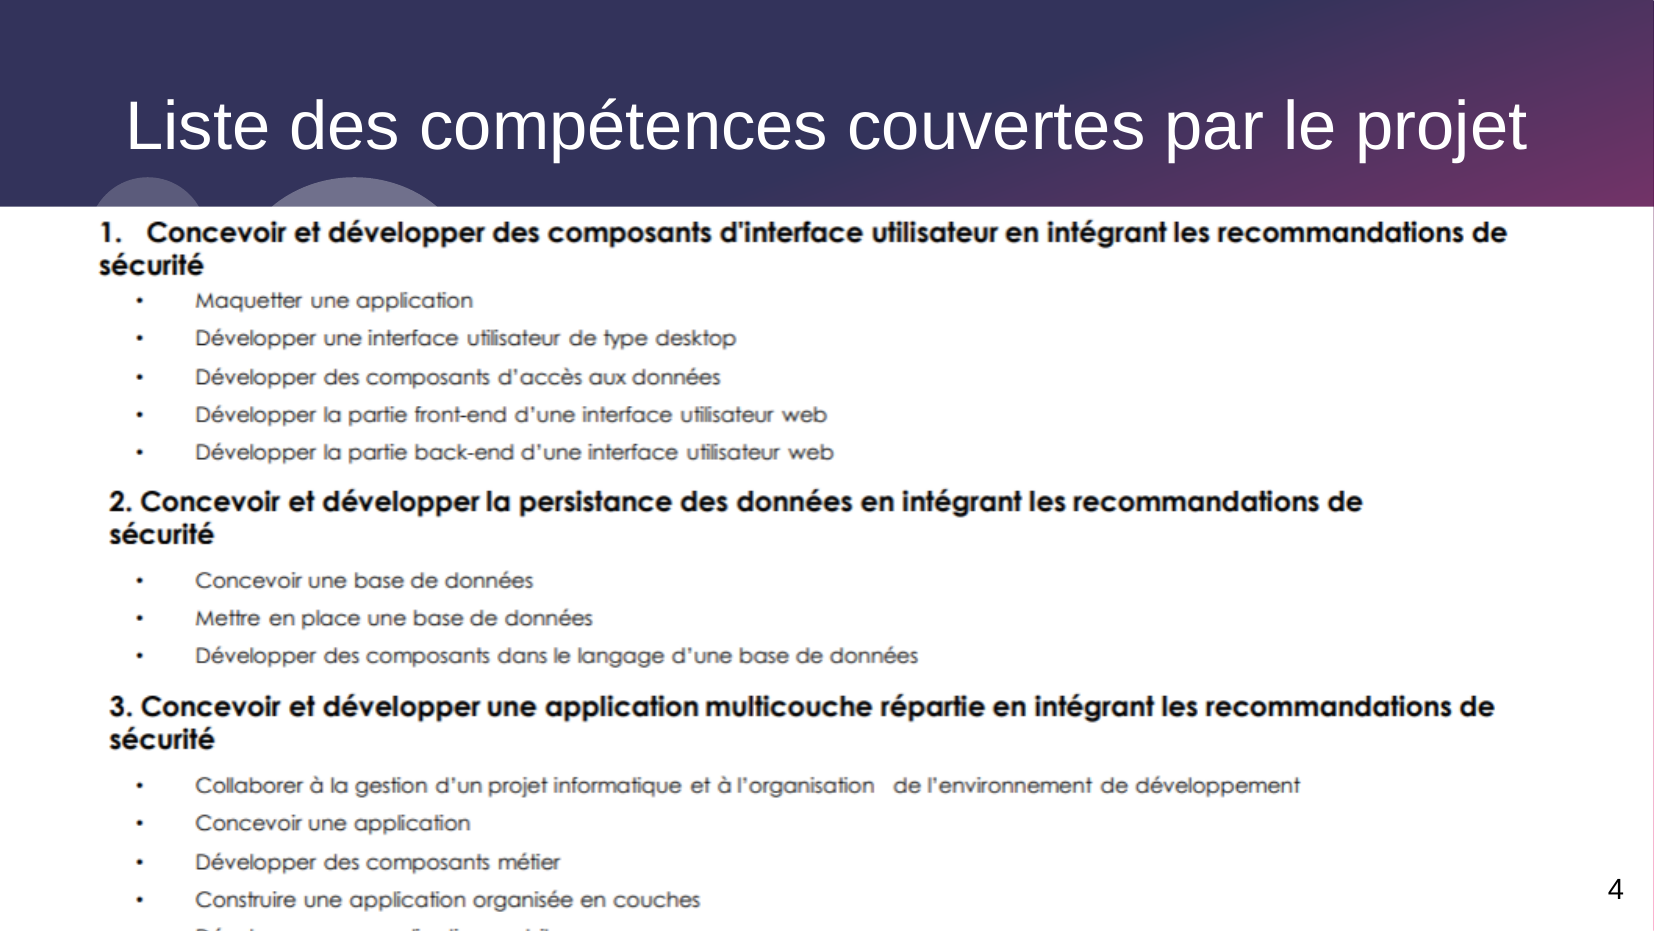

# Liste des compétences couvertes par le projet